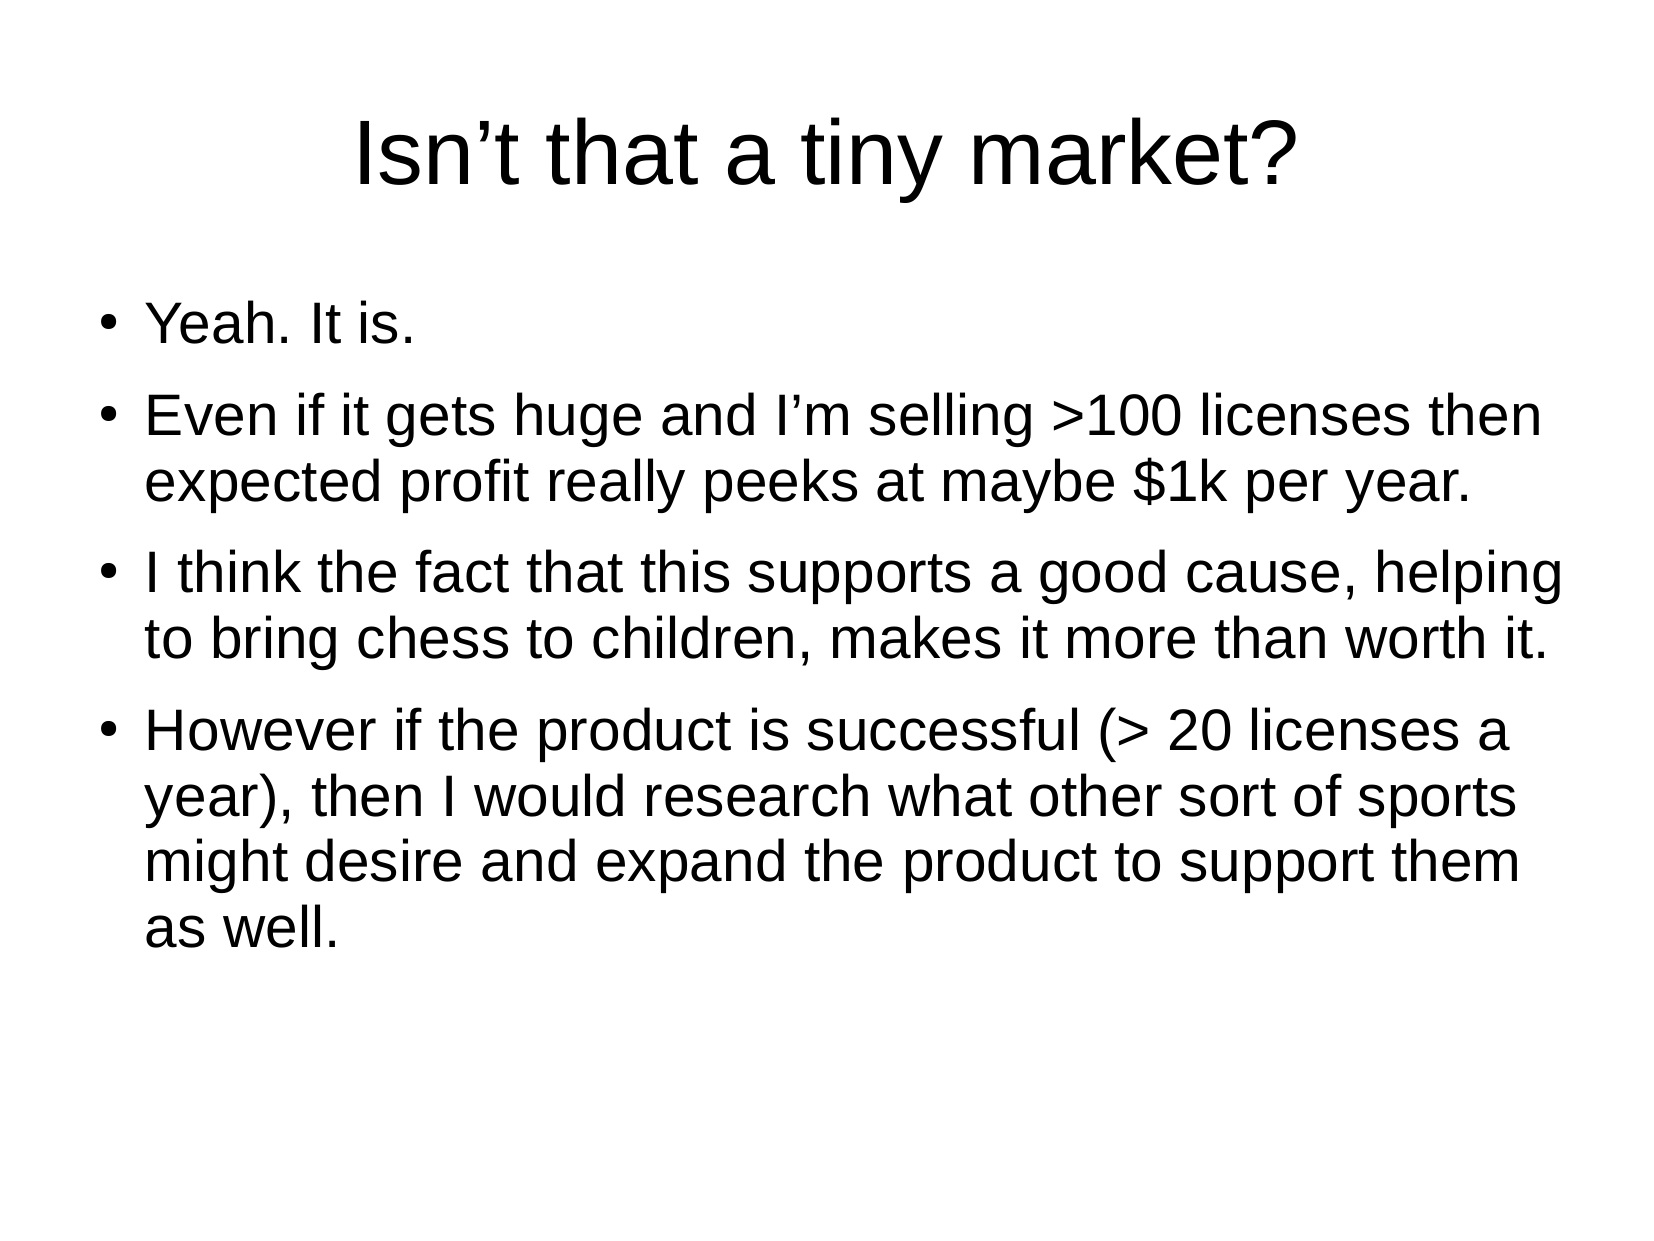

# Isn’t that a tiny market?
Yeah. It is.
Even if it gets huge and I’m selling >100 licenses then expected profit really peeks at maybe $1k per year.
I think the fact that this supports a good cause, helping to bring chess to children, makes it more than worth it.
However if the product is successful (> 20 licenses a year), then I would research what other sort of sports might desire and expand the product to support them as well.